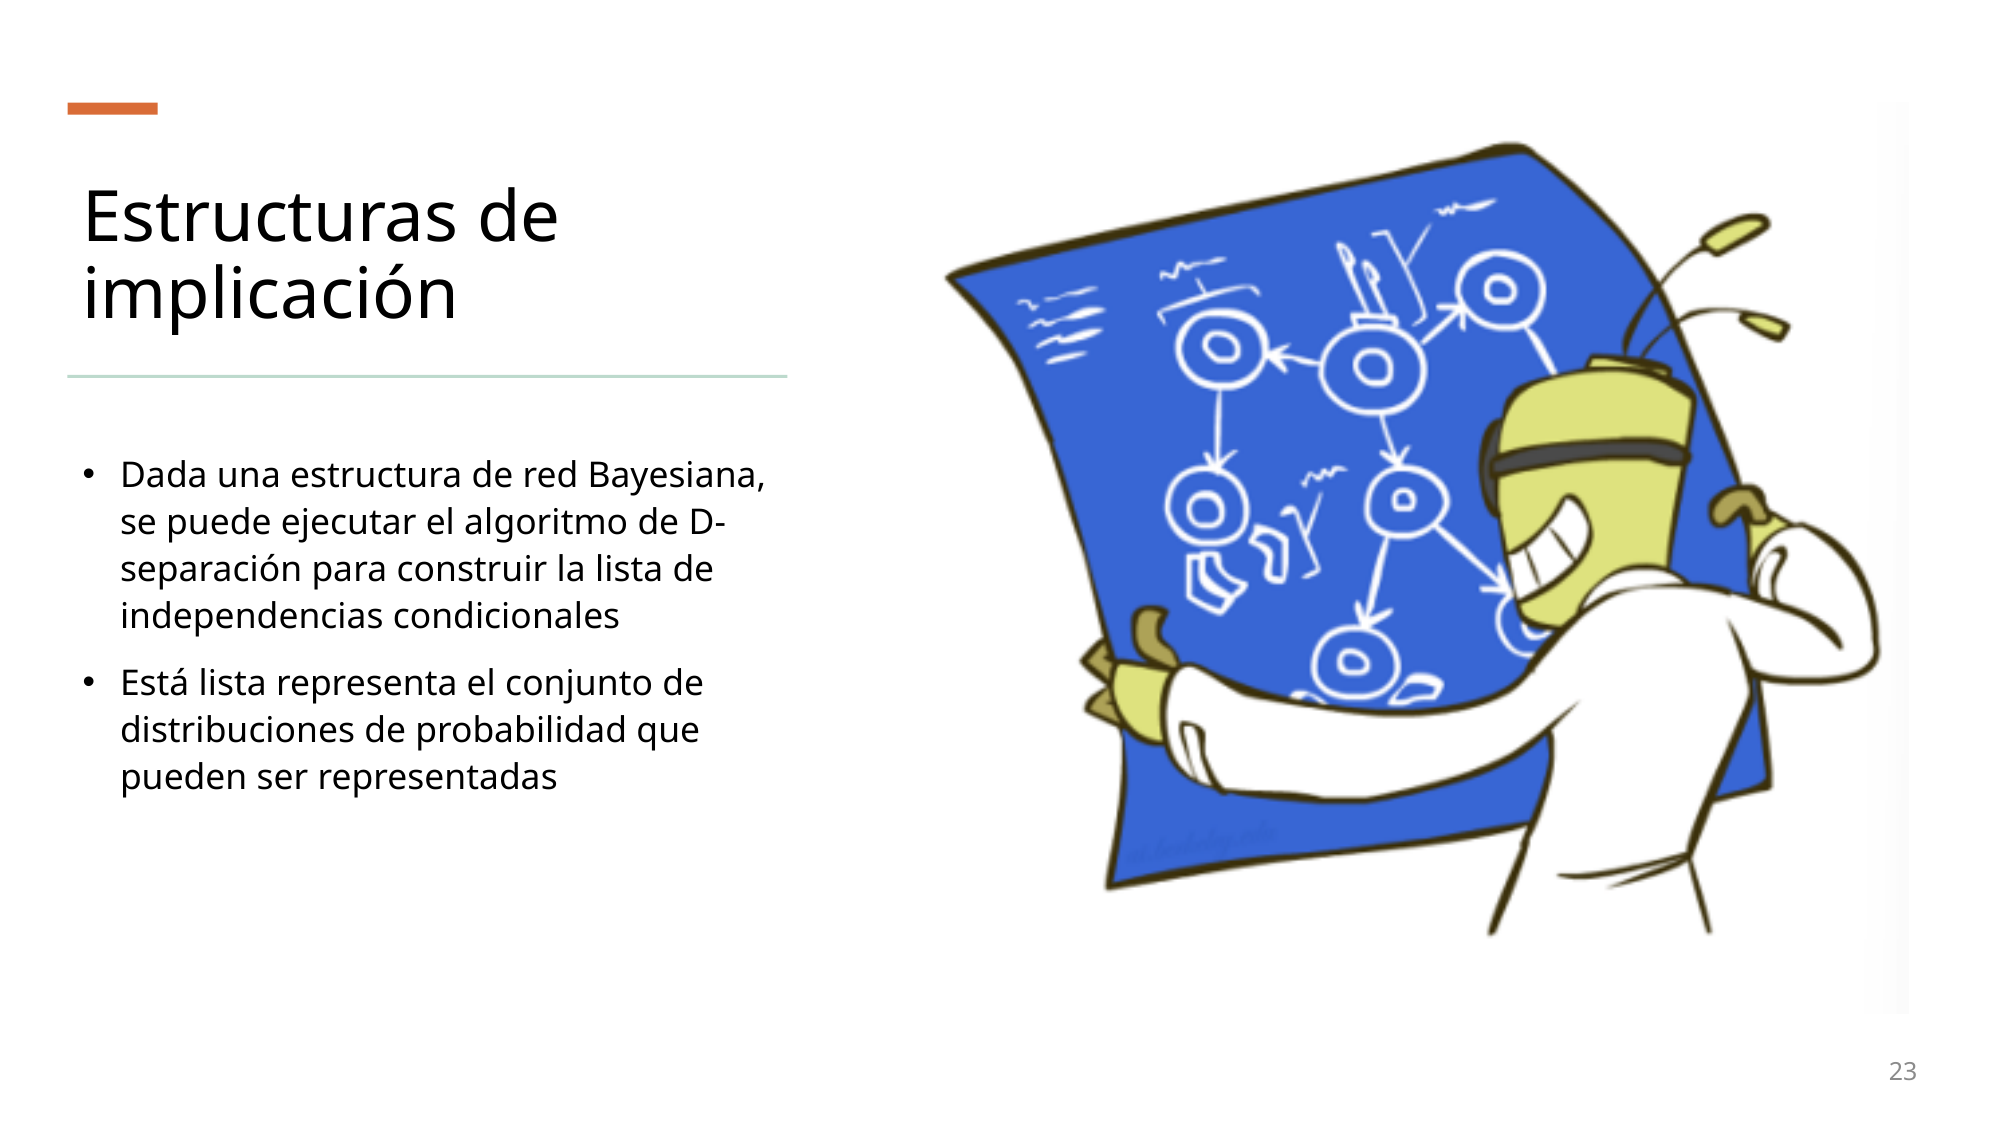

# Estructuras de implicación
Dada una estructura de red Bayesiana, se puede ejecutar el algoritmo de D-separación para construir la lista de independencias condicionales
Está lista representa el conjunto de distribuciones de probabilidad que pueden ser representadas